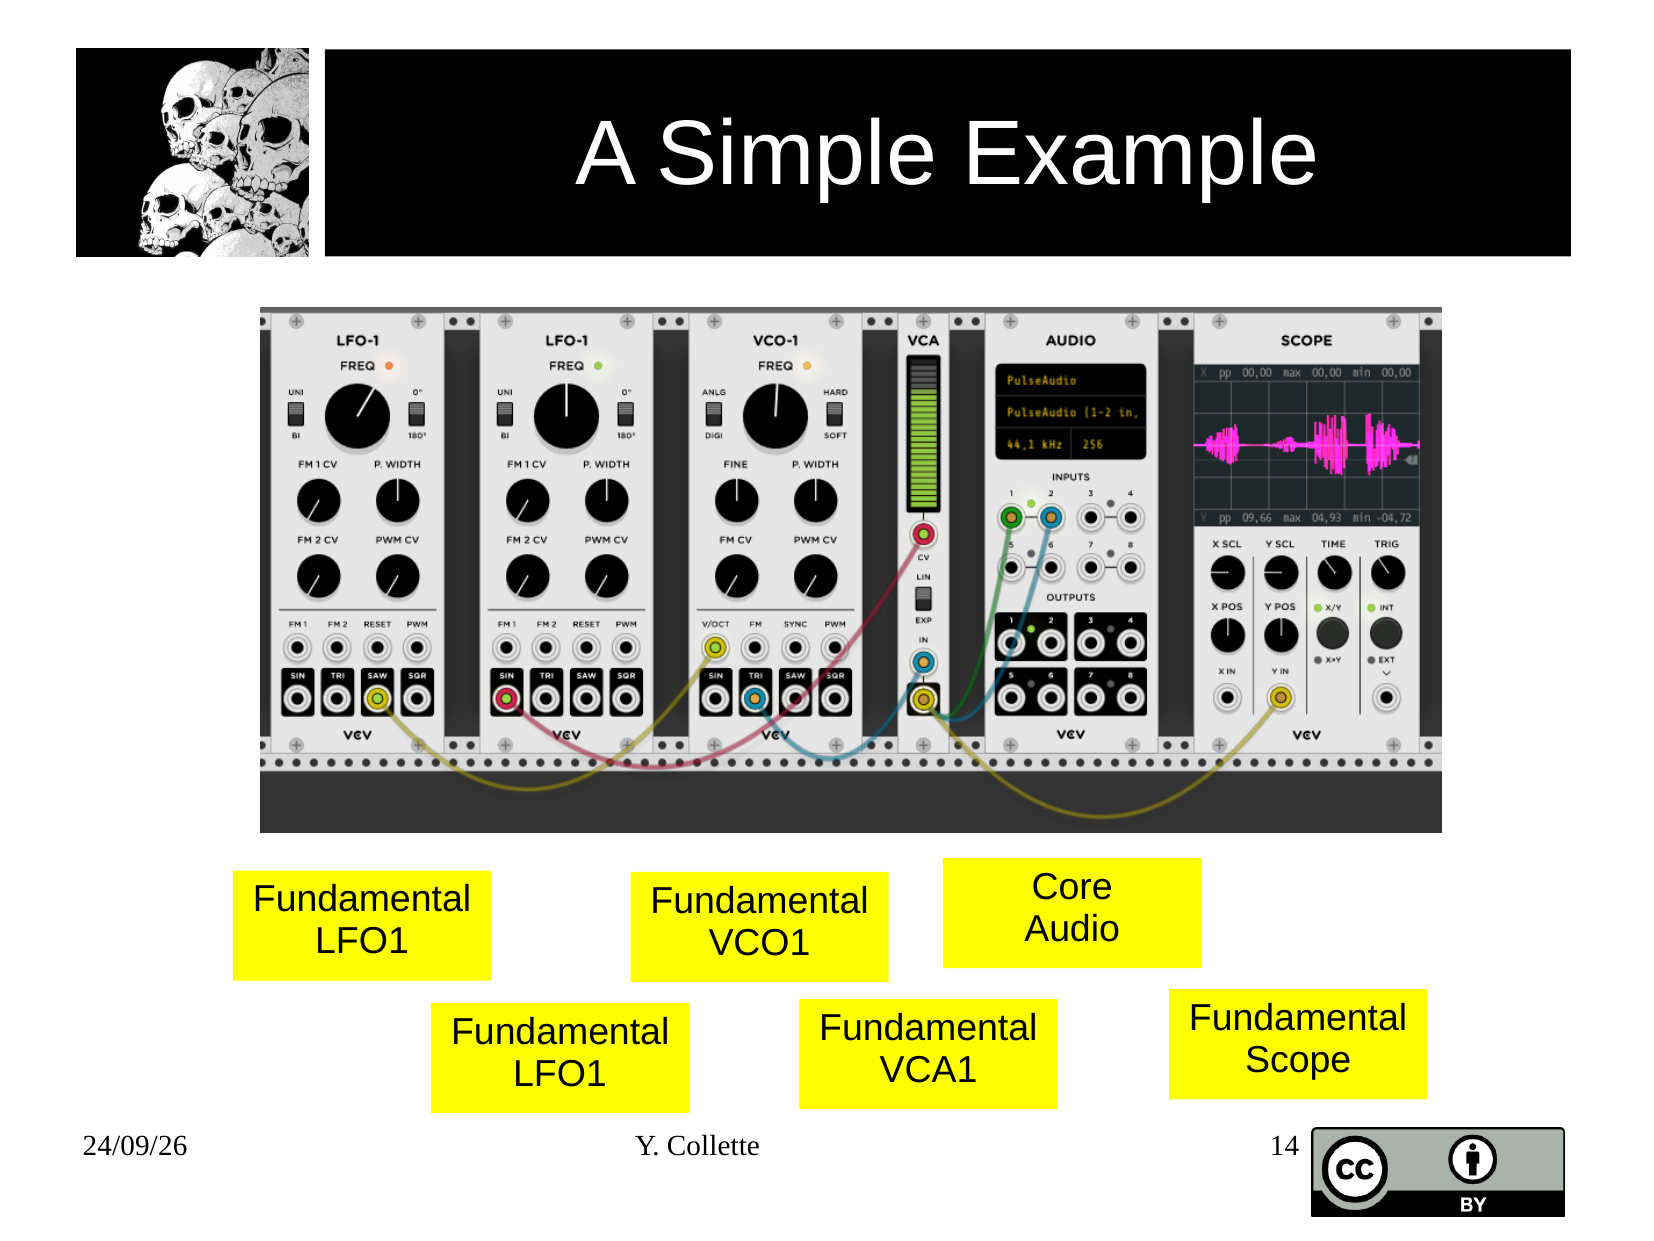

# A Simple Example
Core
Audio
Fundamental
LFO1
Fundamental
VCO1
Fundamental
Scope
Fundamental
VCA1
Fundamental
LFO1
Y. Collette
14